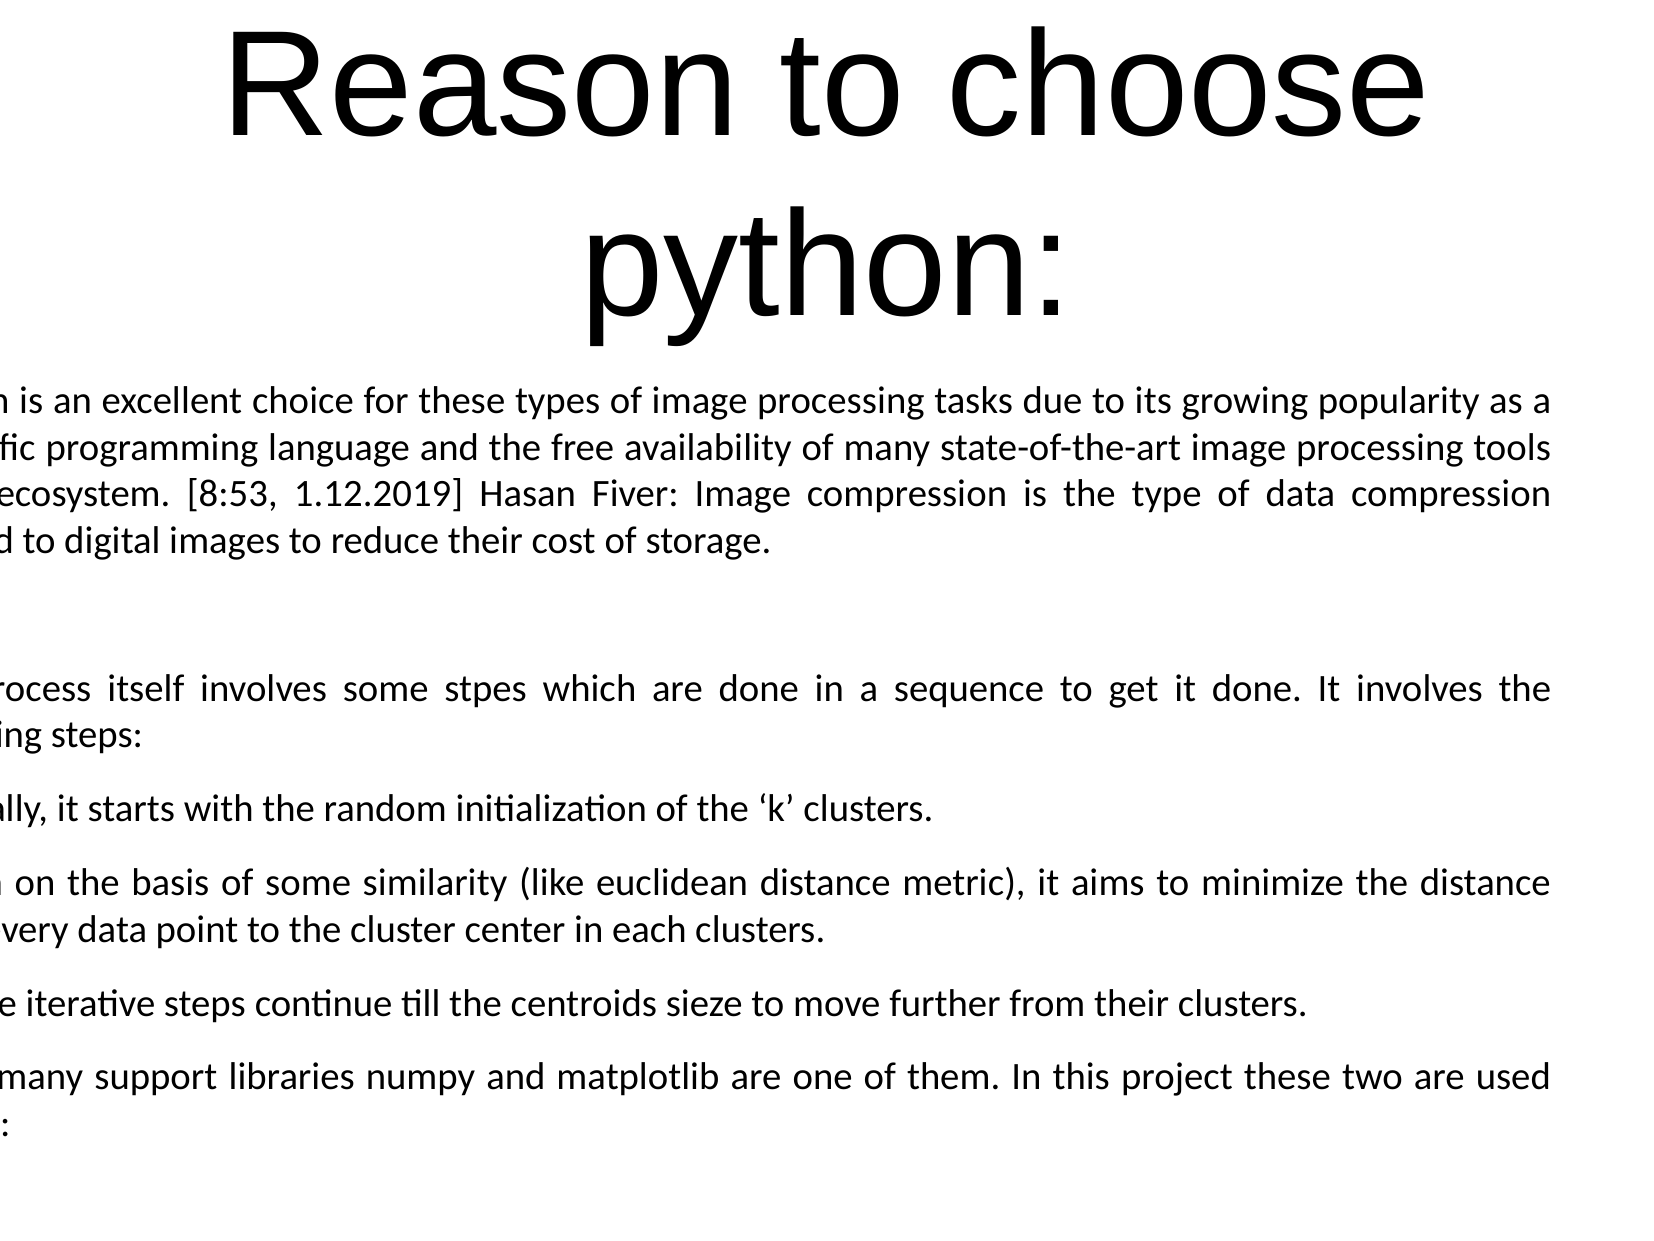

# Reason to choose python:
Python is an excellent choice for these types of image processing tasks due to its growing popularity as a scientific programming language and the free availability of many state-of-the-art image processing tools in its ecosystem. [8:53, 1.12.2019] Hasan Fiver: Image compression is the type of data compression applied to digital images to reduce their cost of storage.
The process itself involves some stpes which are done in a sequence to get it done. It involves the following steps:
1.Initially, it starts with the random initialization of the ‘k’ clusters.
2.Then on the basis of some similarity (like euclidean distance metric), it aims to minimize the distance from every data point to the cluster center in each clusters.
3.These iterative steps continue till the centroids sieze to move further from their clusters.
It has many support libraries numpy and matplotlib are one of them. In this project these two are used widely:
Numpy is one of the core libraries in Python programming and provides support for arrays. An image is essentially a standard NumPy array containing pixels of data points. Therefore, by using basic NumPy operations, such as slicing, masking, and fancy indexing, you can modify the pixel values of an image.
matplotlib is an open source Python package that works with NumPy arrays. It implements algorithms and utilities for use in research, education, and industry applications.